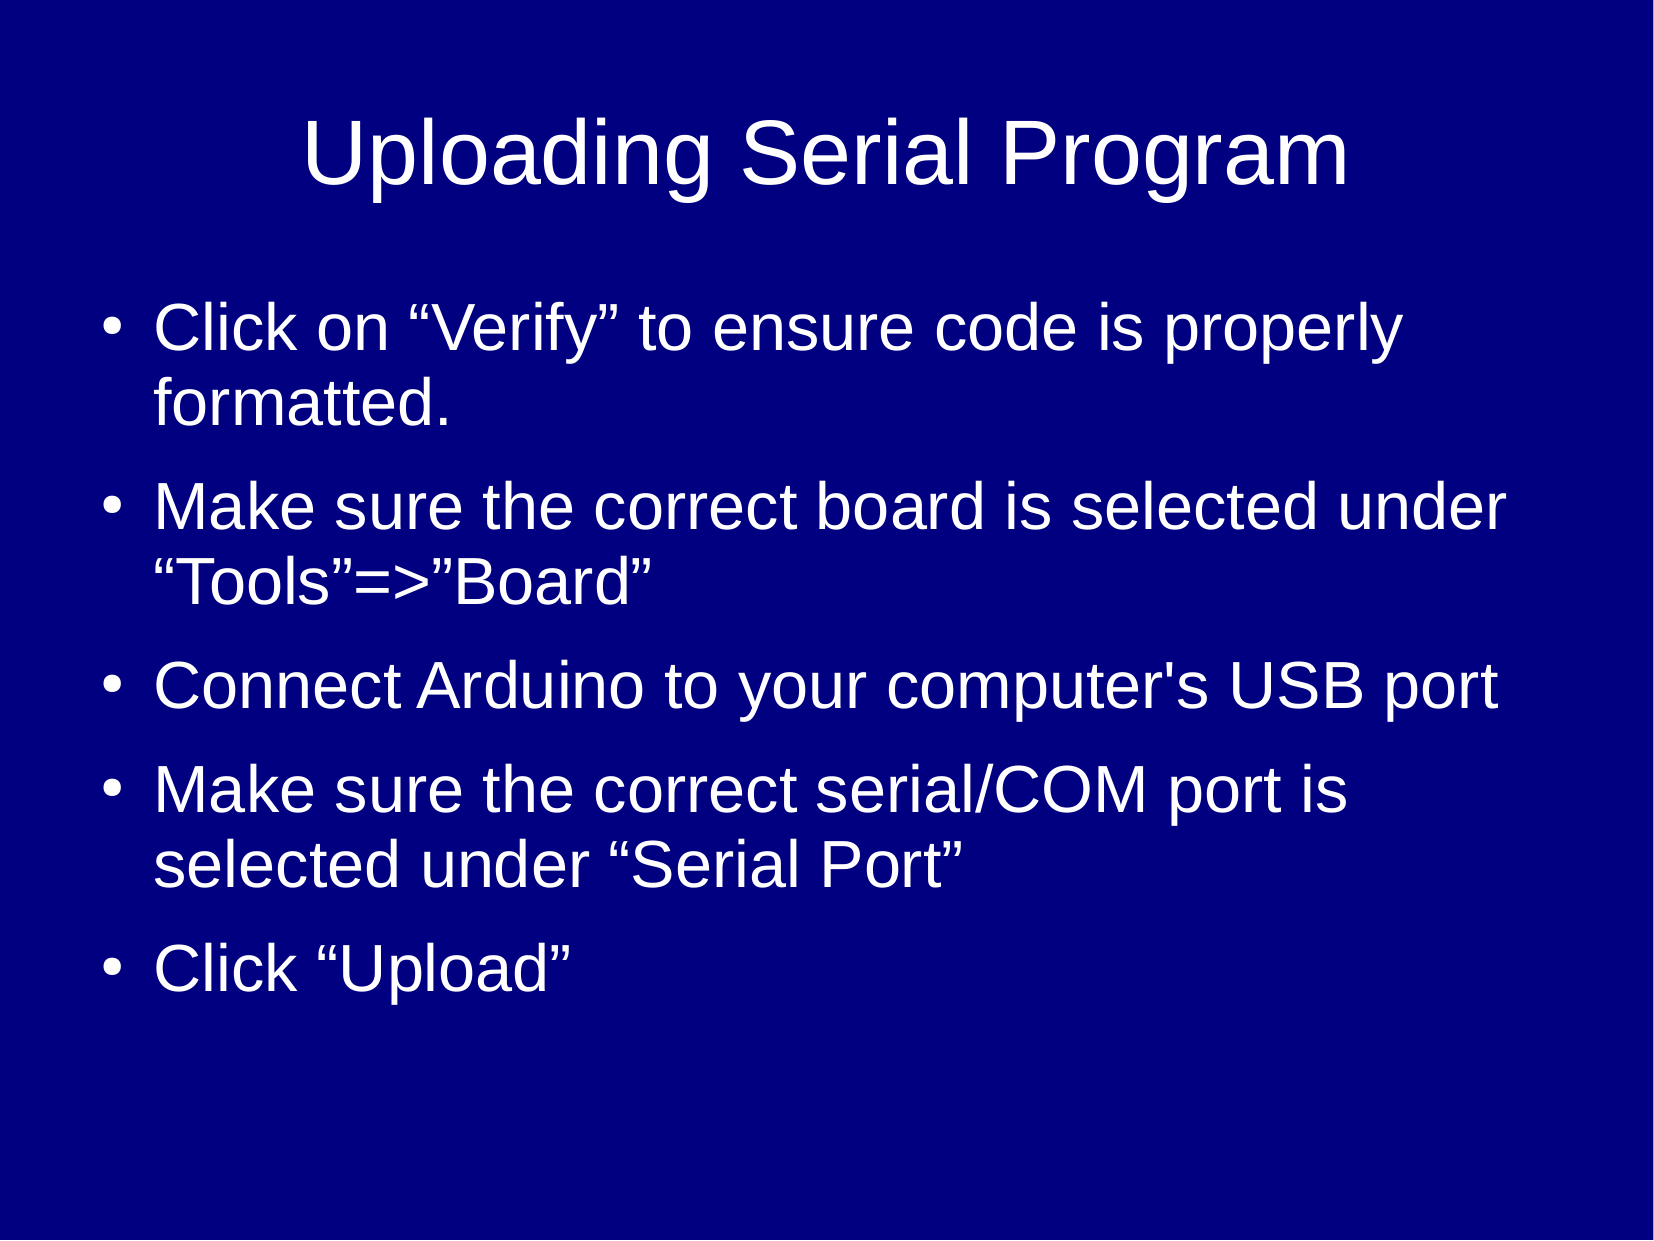

# Uploading Serial Program
Click on “Verify” to ensure code is properly formatted.
Make sure the correct board is selected under “Tools”=>”Board”
Connect Arduino to your computer's USB port
Make sure the correct serial/COM port is selected under “Serial Port”
Click “Upload”